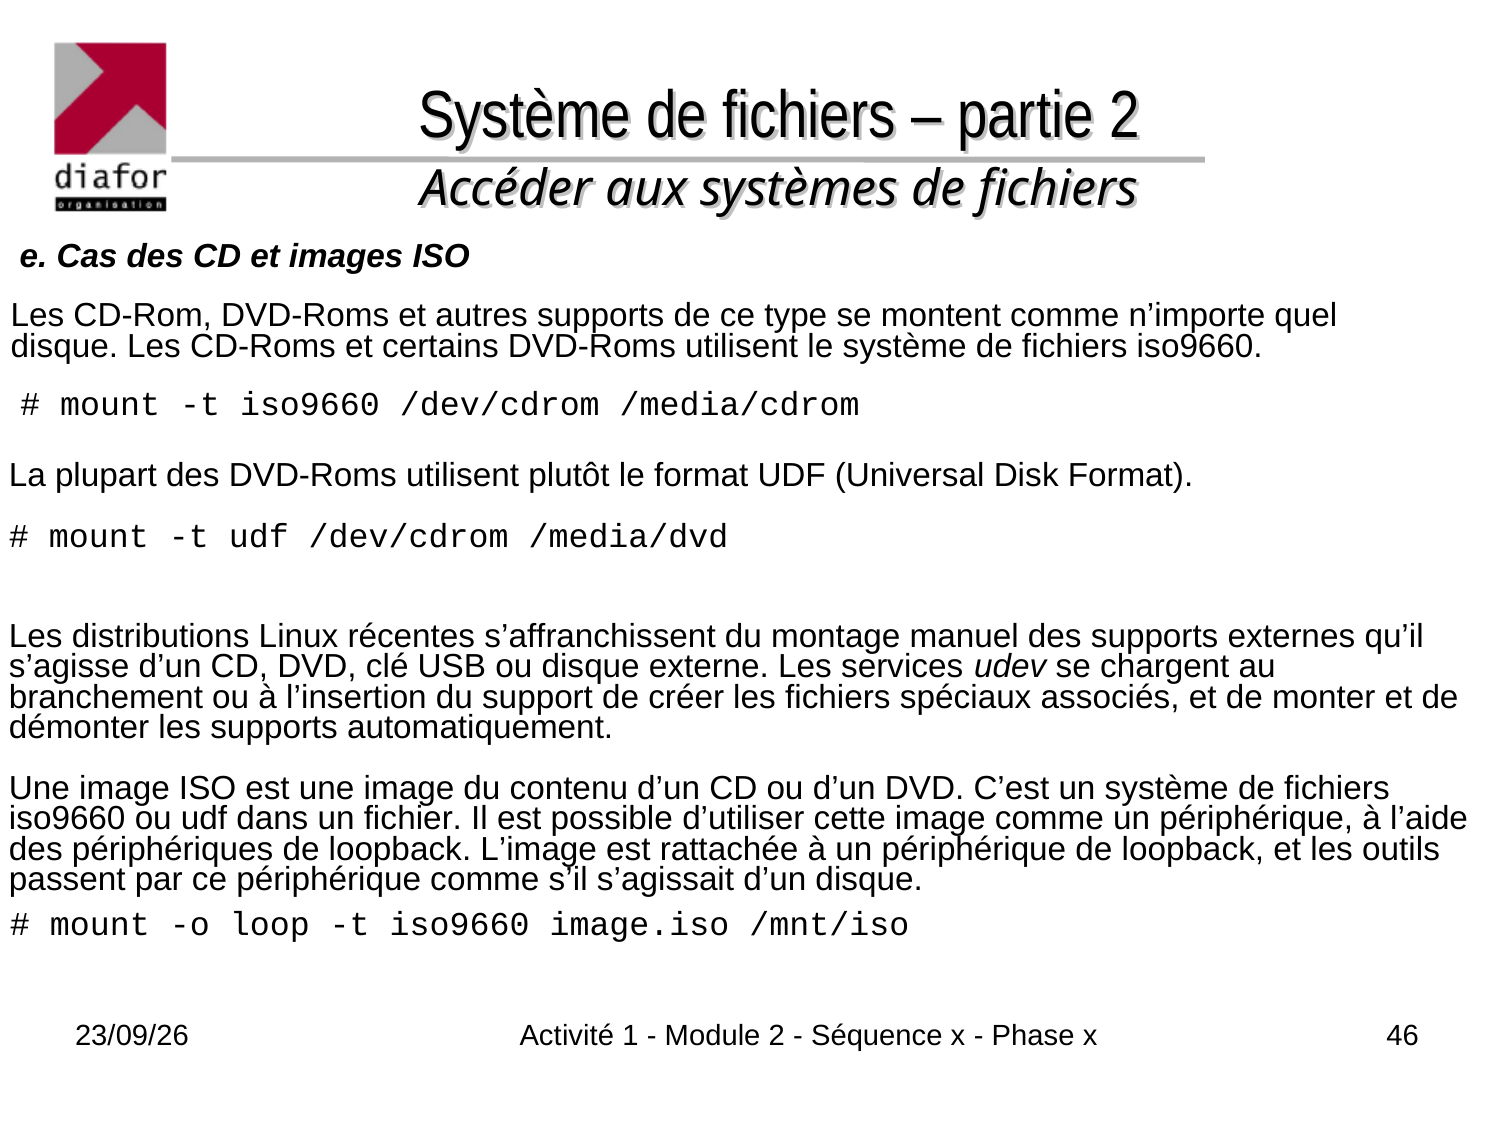

# Système de fichiers – partie 2 Accéder aux systèmes de fichiers
e. Cas des CD et images ISO
Les CD-Rom, DVD-Roms et autres supports de ce type se montent comme n’importe quel disque. Les CD-Roms et certains DVD-Roms utilisent le système de fichiers iso9660.
# mount -t iso9660 /dev/cdrom /media/cdrom
La plupart des DVD-Roms utilisent plutôt le format UDF (Universal Disk Format).
# mount -t udf /dev/cdrom /media/dvd
Les distributions Linux récentes s’affranchissent du montage manuel des supports externes qu’il s’agisse d’un CD, DVD, clé USB ou disque externe. Les services udev se chargent au branchement ou à l’insertion du support de créer les fichiers spéciaux associés, et de monter et de démonter les supports automatiquement.
Une image ISO est une image du contenu d’un CD ou d’un DVD. C’est un système de fichiers iso9660 ou udf dans un fichier. Il est possible d’utiliser cette image comme un périphérique, à l’aide des périphériques de loopback. L’image est rattachée à un périphérique de loopback, et les outils passent par ce périphérique comme s’il s’agissait d’un disque.
# mount -o loop -t iso9660 image.iso /mnt/iso
Activité 1 - Module 2 - Séquence x - Phase x
46